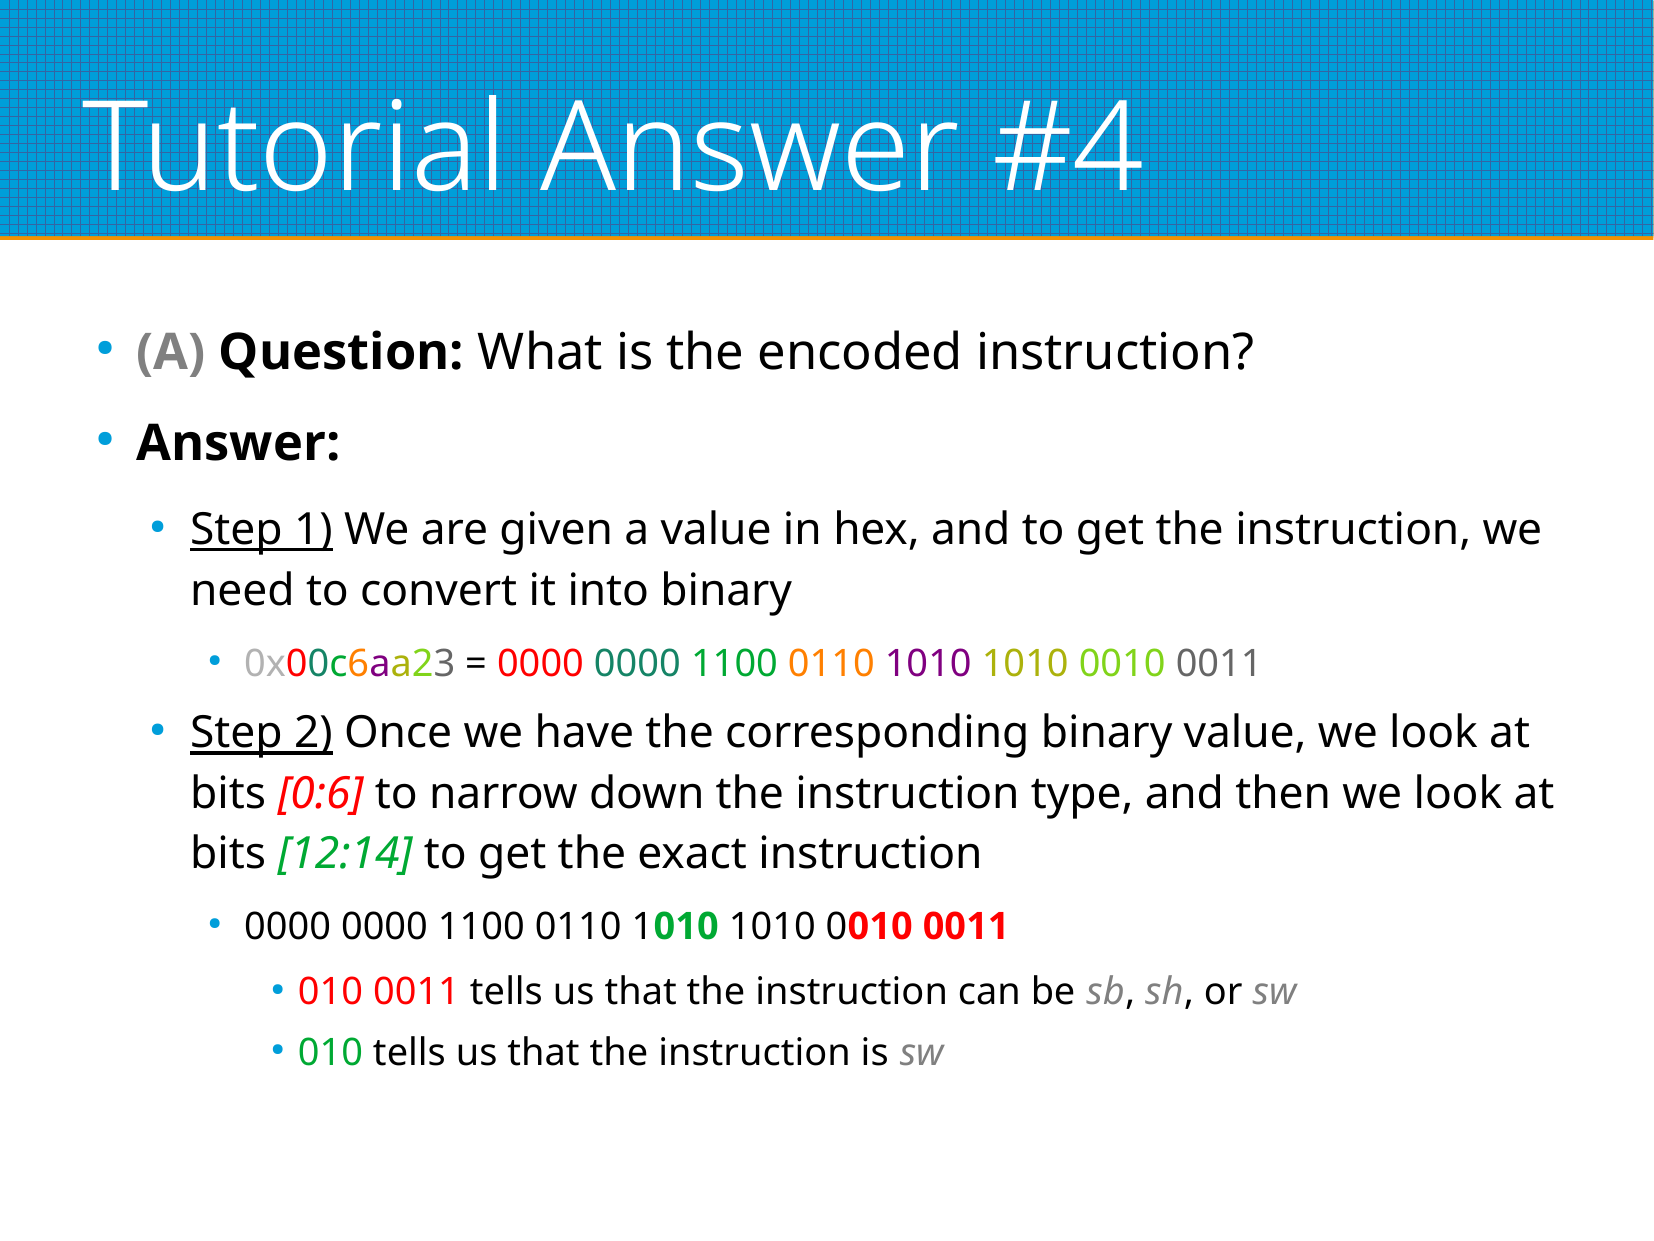

# Tutorial Answer #4
(A) Question: What is the encoded instruction?
Answer:
Step 1) We are given a value in hex, and to get the instruction, we need to convert it into binary
0x00c6aa23 = 0000 0000 1100 0110 1010 1010 0010 0011
Step 2) Once we have the corresponding binary value, we look at bits [0:6] to narrow down the instruction type, and then we look at bits [12:14] to get the exact instruction
0000 0000 1100 0110 1010 1010 0010 0011
010 0011 tells us that the instruction can be sb, sh, or sw
010 tells us that the instruction is sw